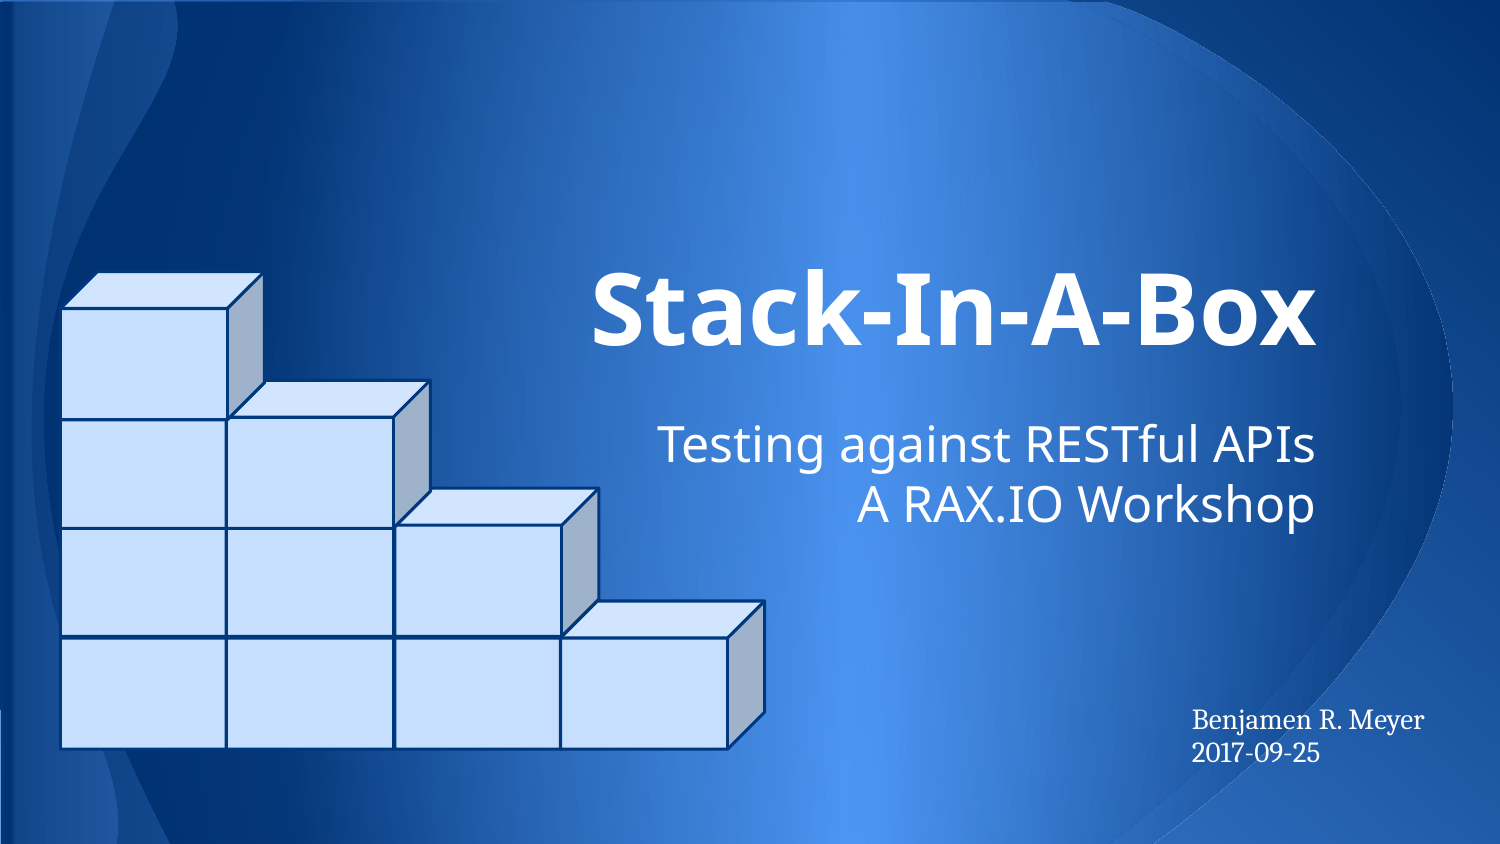

# Stack-In-A-Box
Testing against RESTful APIs
A RAX.IO Workshop
Benjamen R. Meyer
2017-09-25